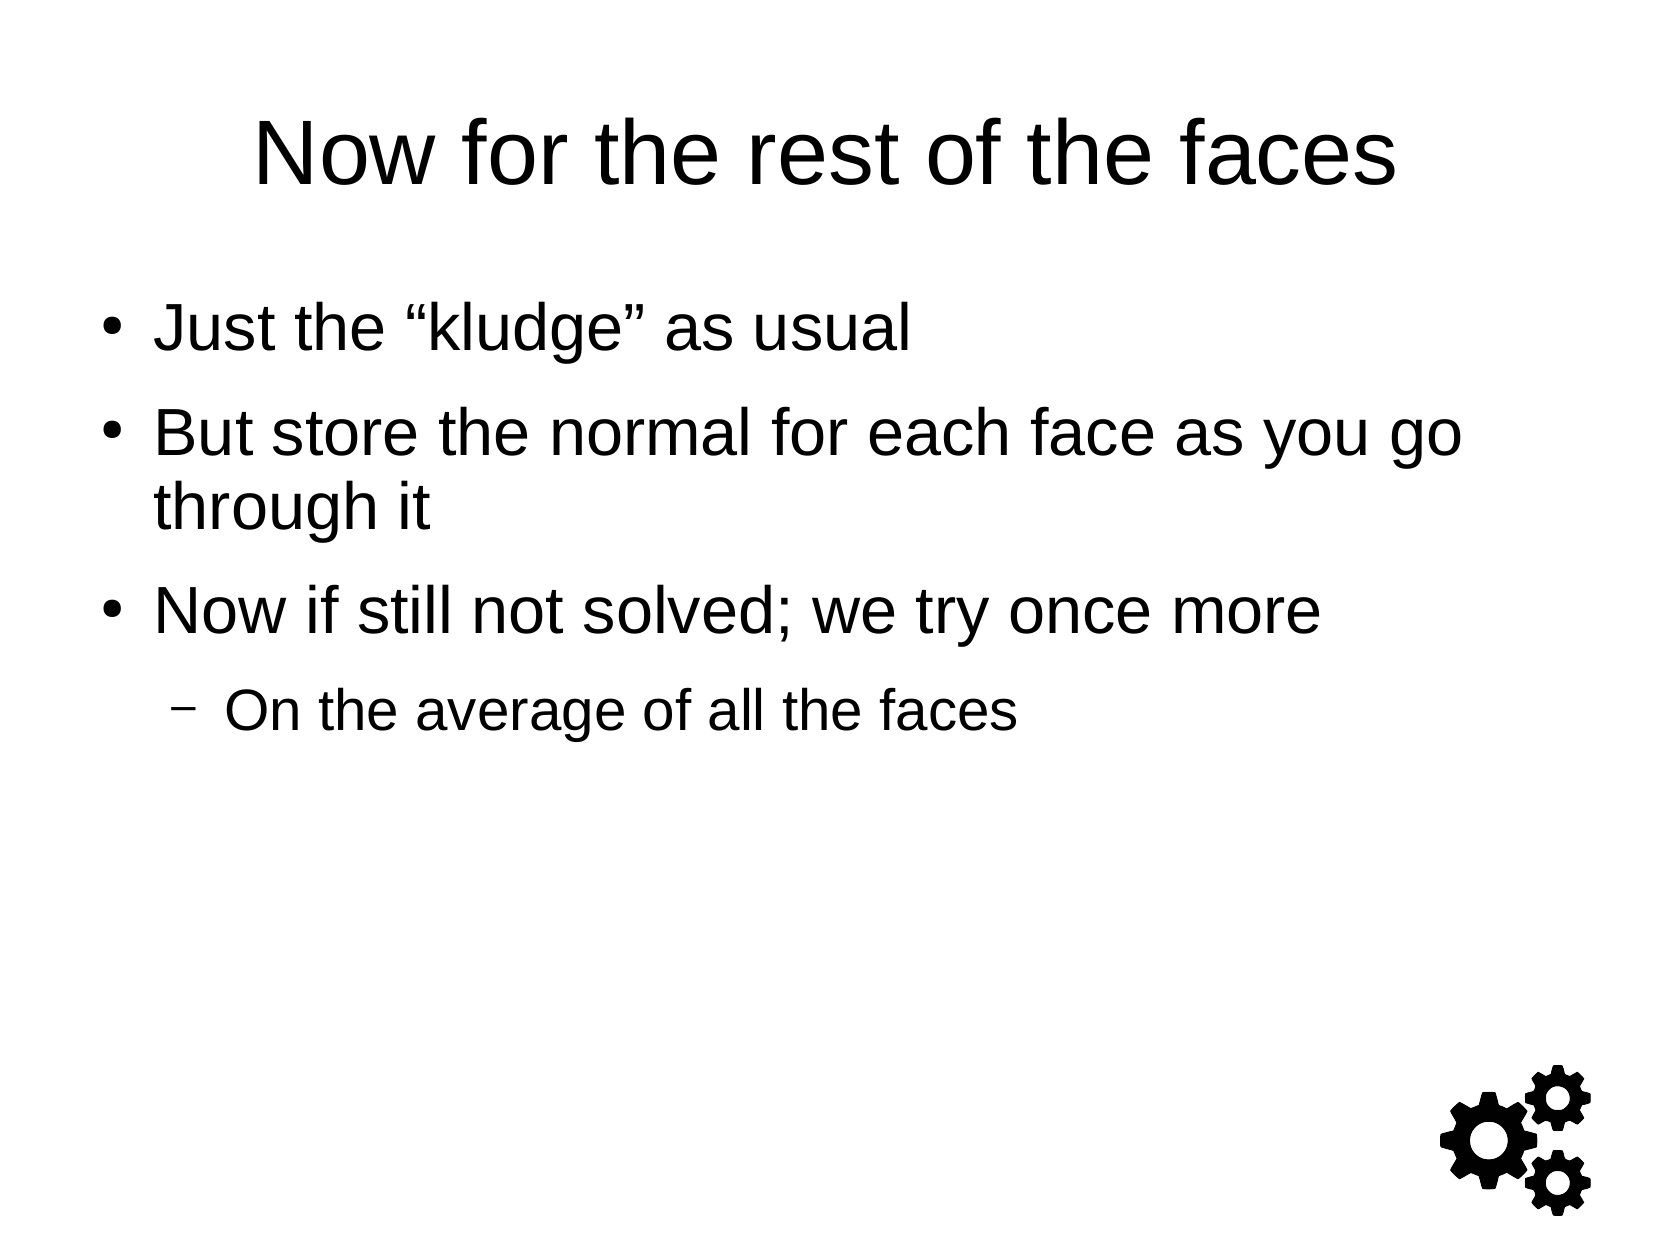

# Now for the rest of the faces
Just the “kludge” as usual
But store the normal for each face as you go through it
Now if still not solved; we try once more
On the average of all the faces